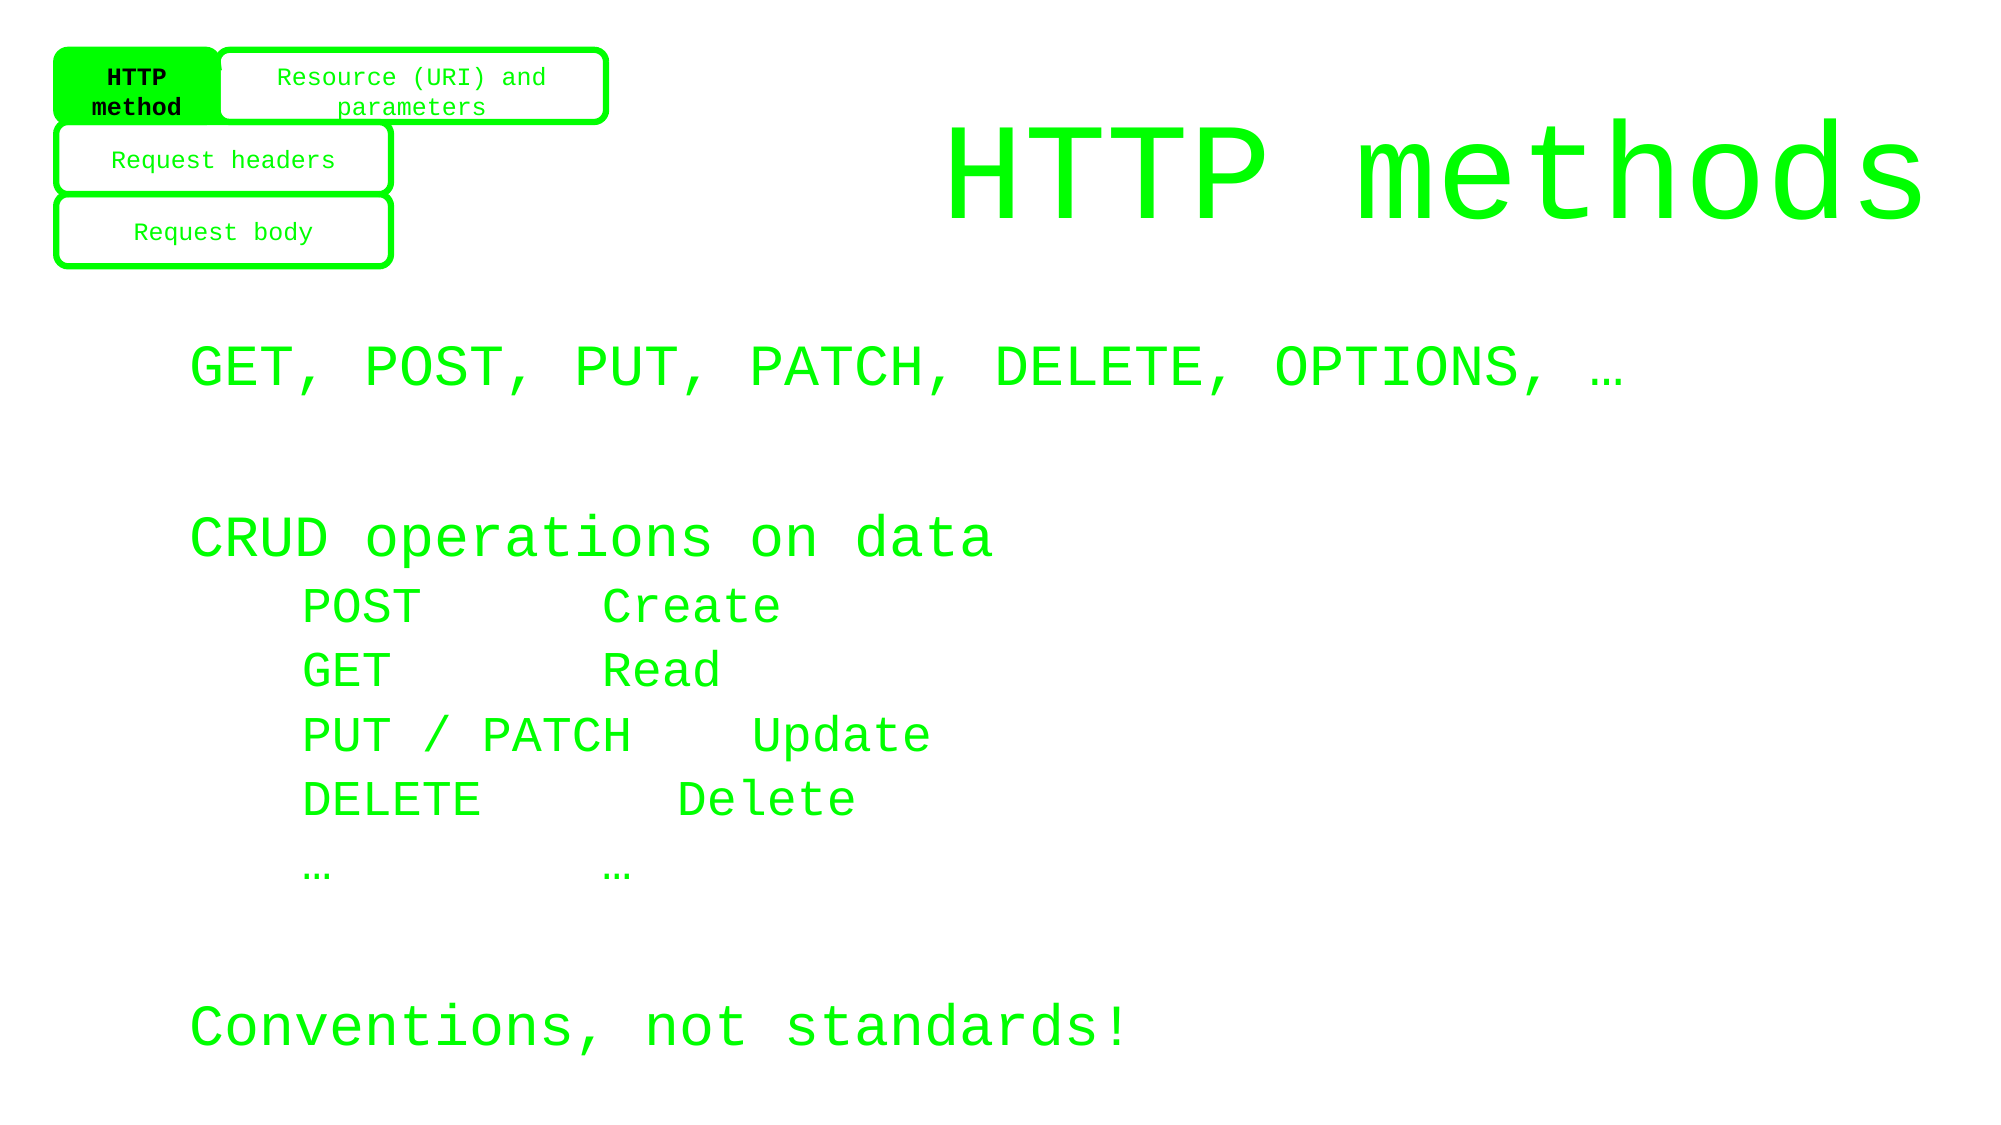

HTTP method
Resource (URI) and parameters
HTTP methods
Request headers
Request body
# GET, POST, PUT, PATCH, DELETE, OPTIONS, …
CRUD operations on data
POST			Create
GET			Read
PUT / PATCH		Update
DELETE			Delete
…				…
Conventions, not standards!